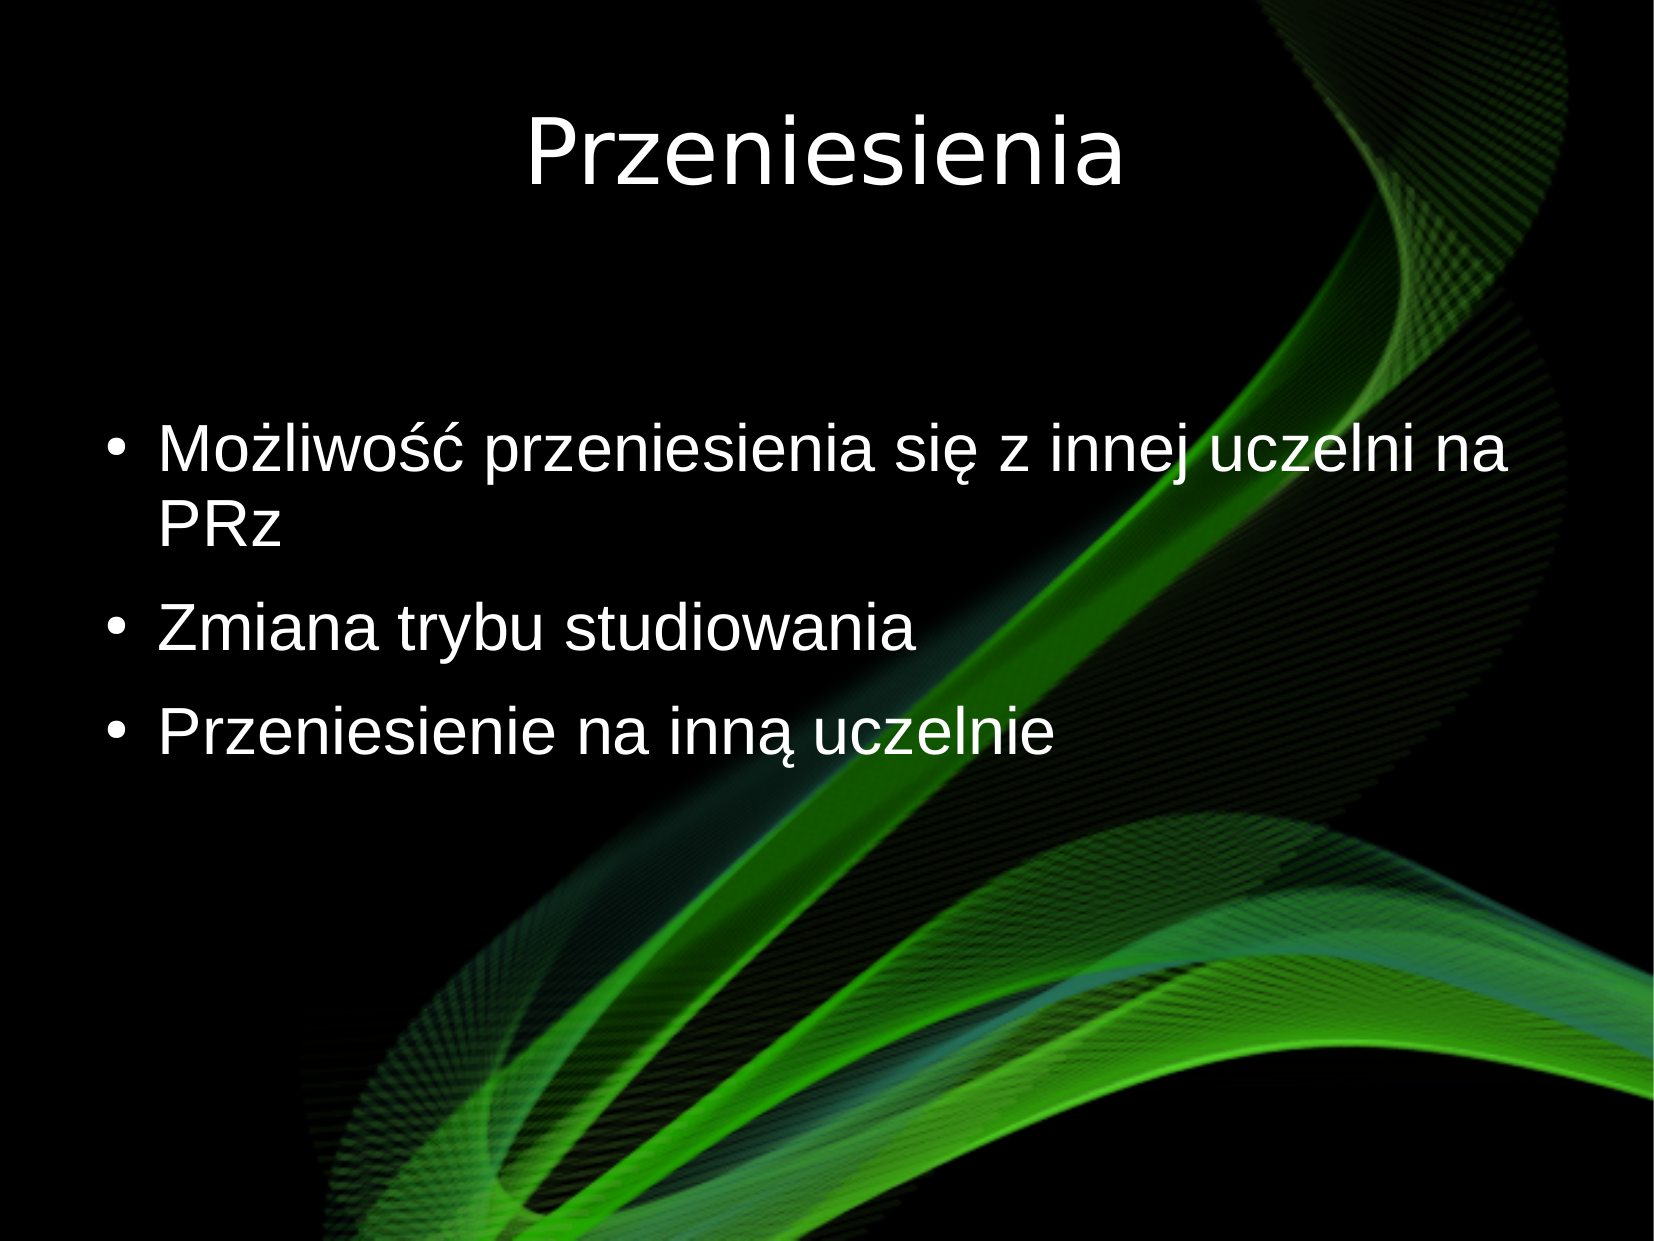

# Przeniesienia
Możliwość przeniesienia się z innej uczelni na PRz
Zmiana trybu studiowania
Przeniesienie na inną uczelnie